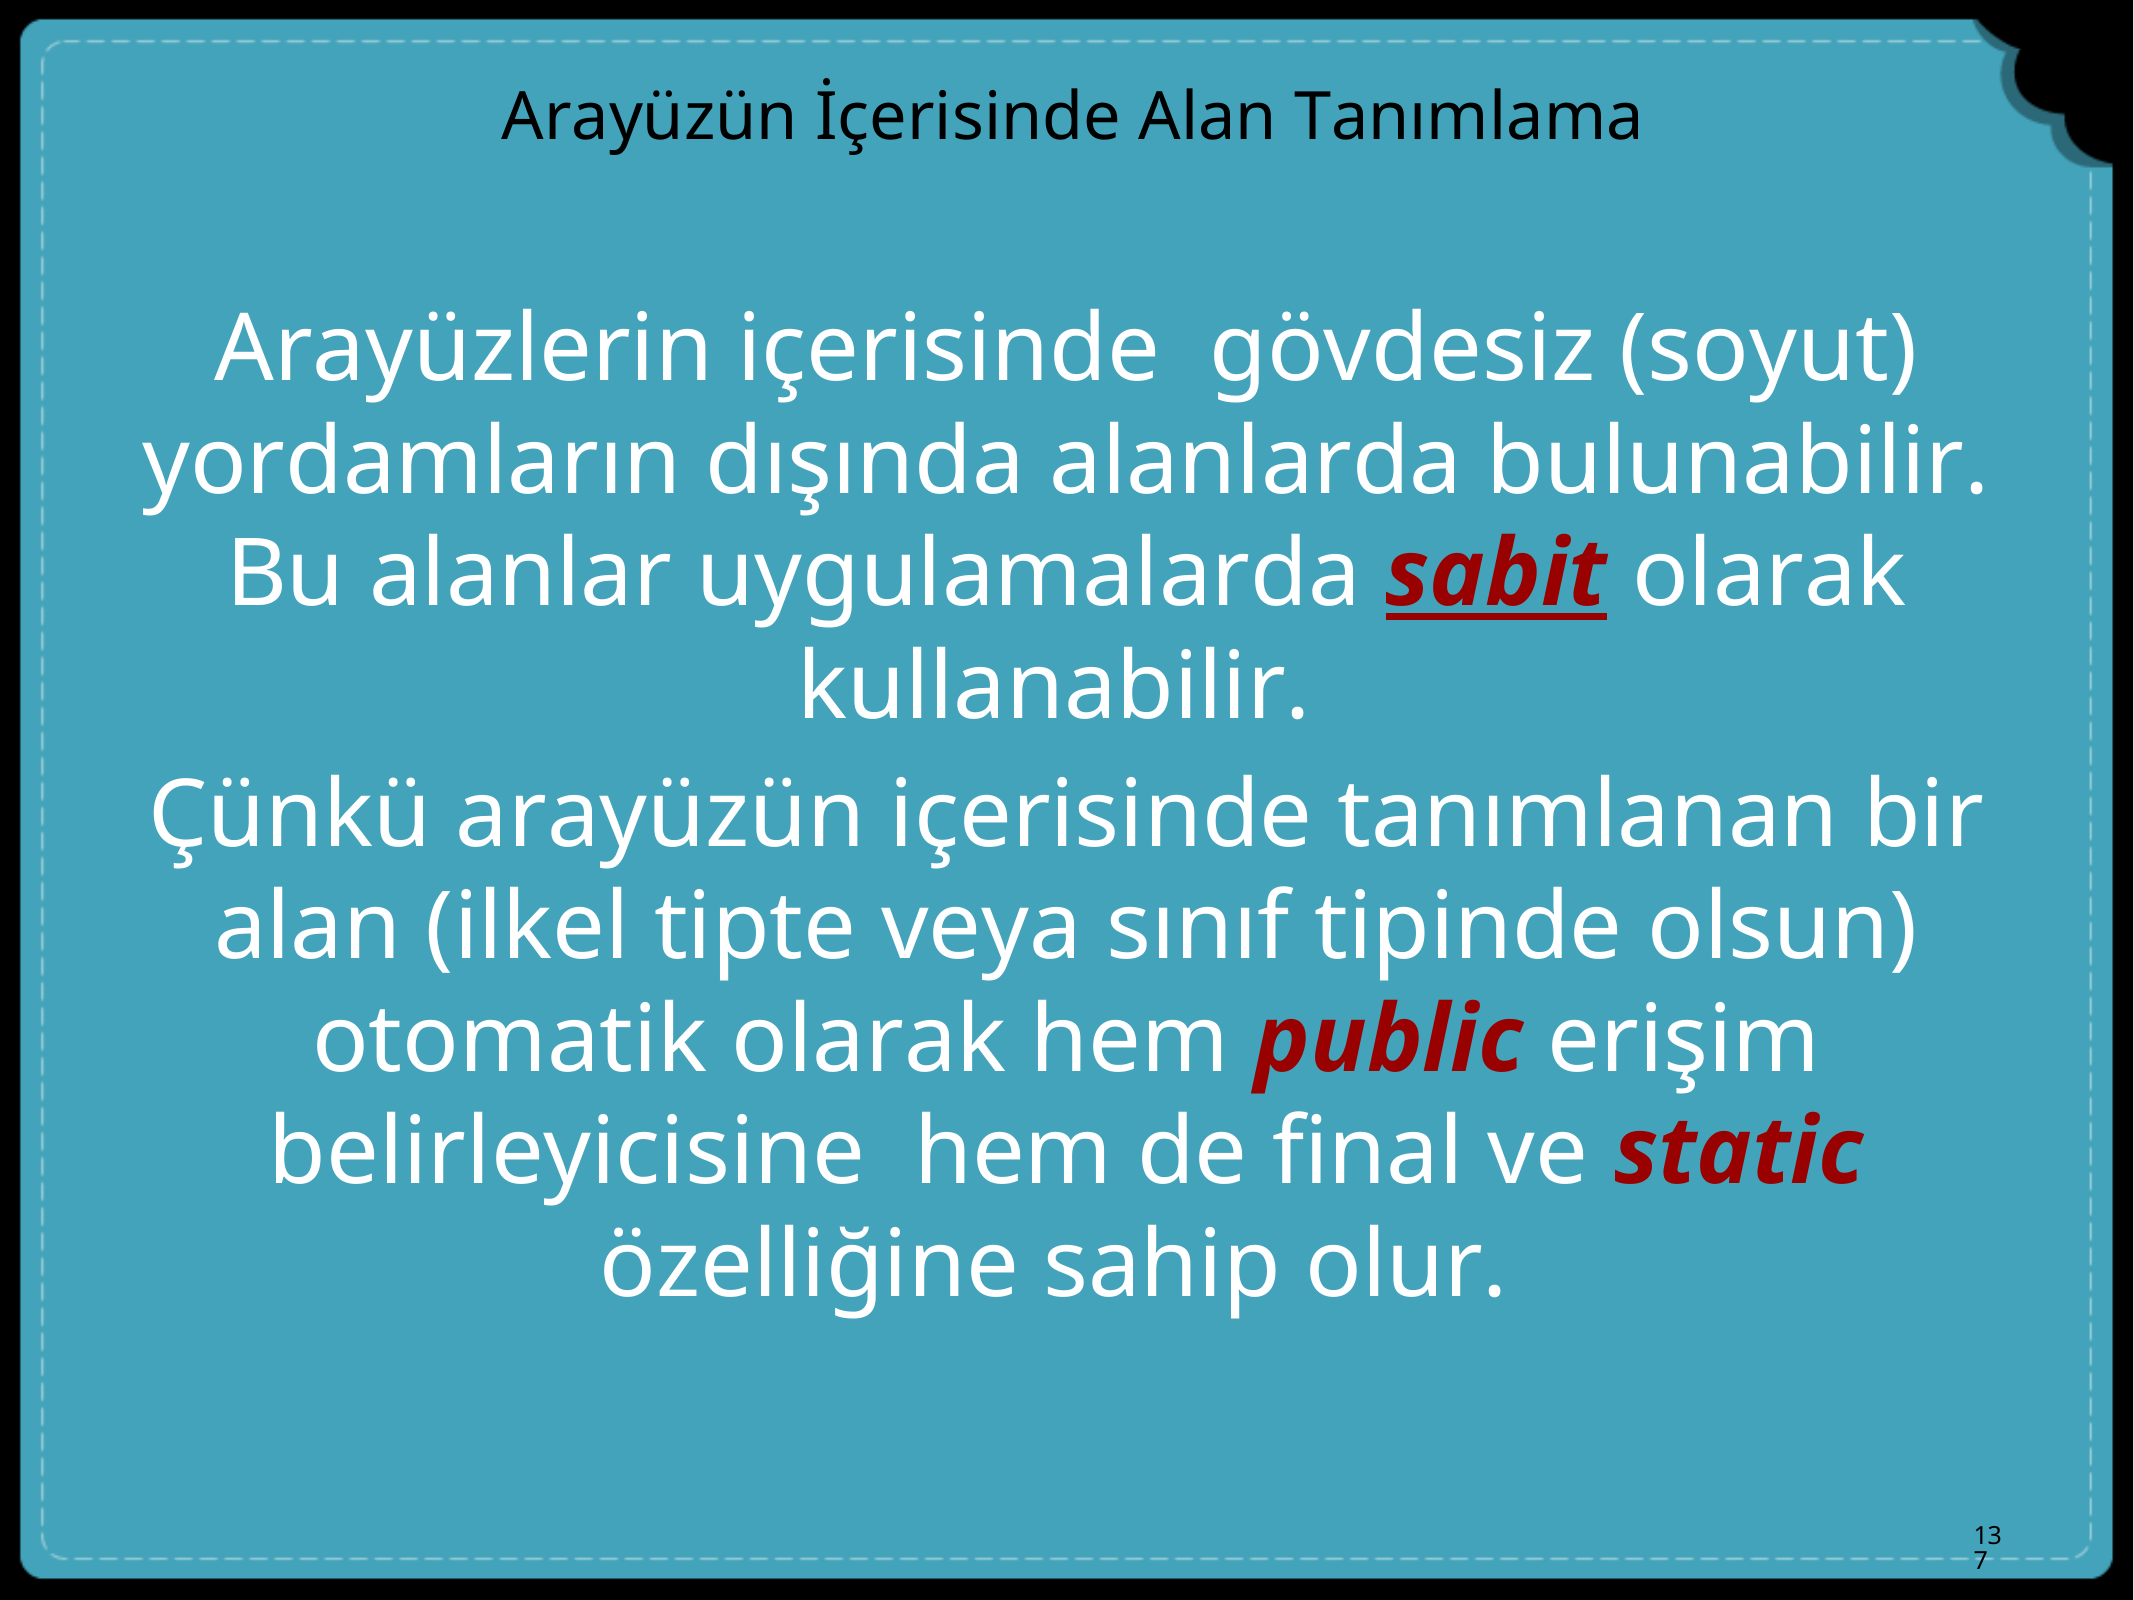

# Arayüzün İçerisinde Alan Tanımlama
Arayüzlerin içerisinde  gövdesiz (soyut) yordamların dışında alanlarda bulunabilir. Bu alanlar uygulamalarda sabit olarak kullanabilir.
Çünkü arayüzün içerisinde tanımlanan bir alan (ilkel tipte veya sınıf tipinde olsun) otomatik olarak hem public erişim belirleyicisine  hem de final ve static özelliğine sahip olur.
137